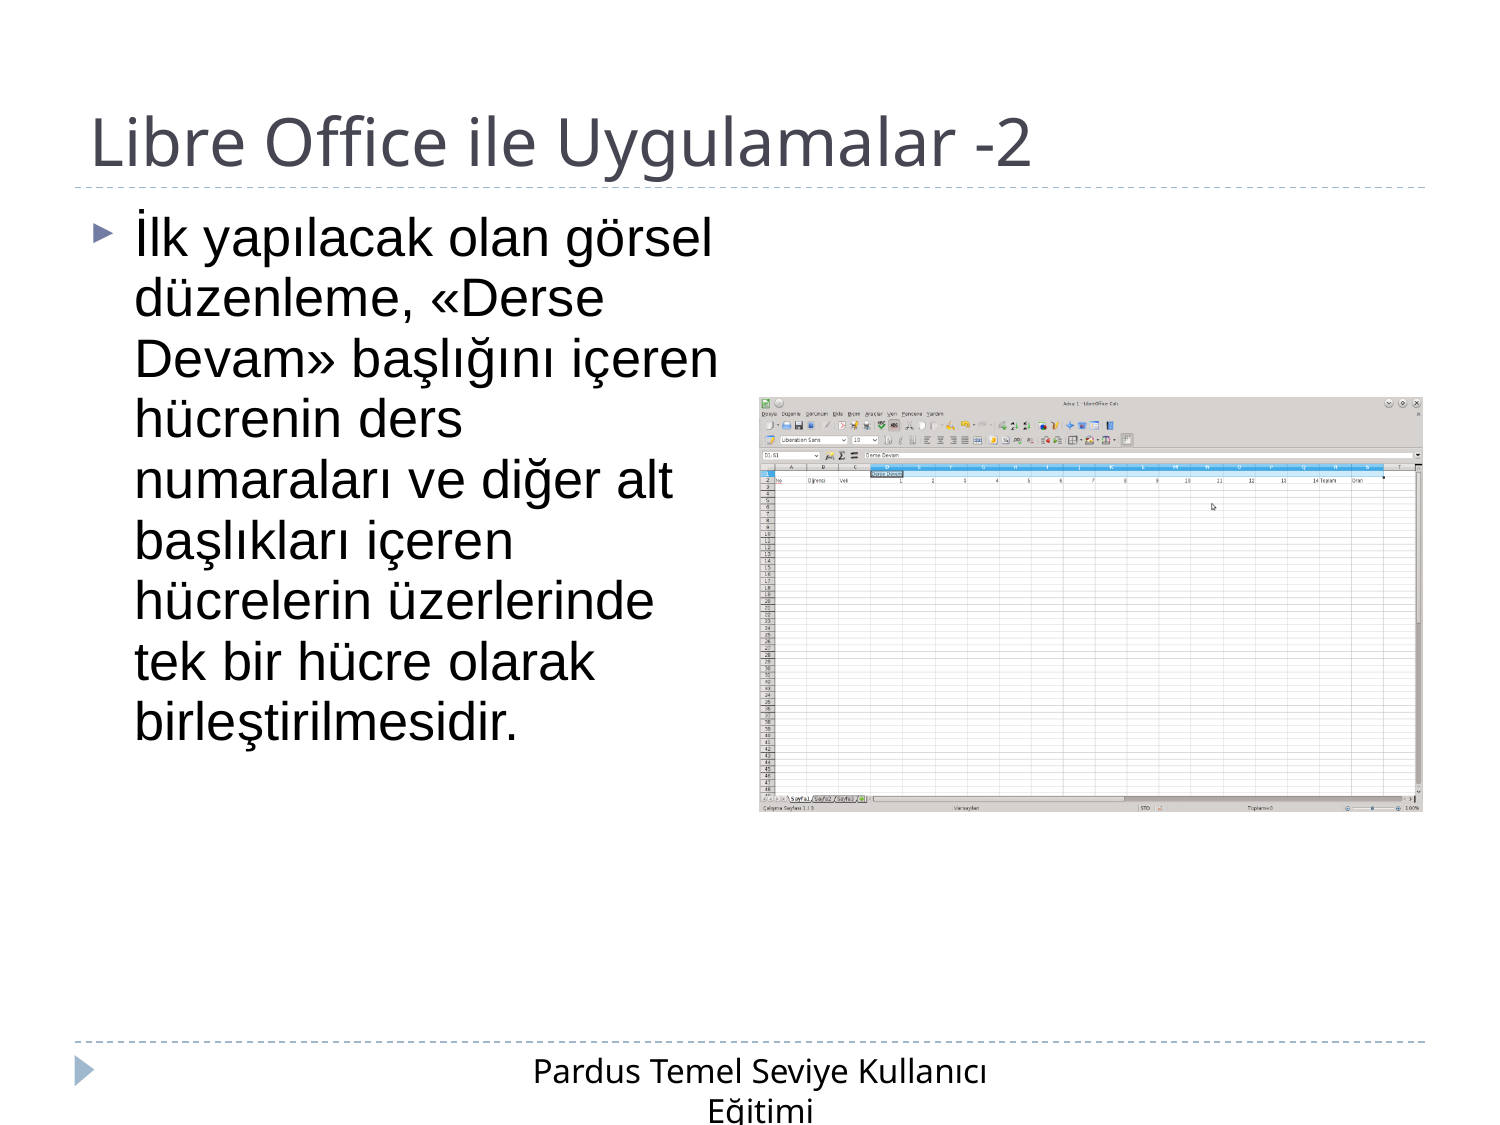

# Libre Office ile Uygulamalar -2
İlk yapılacak olan görsel düzenleme, «Derse Devam» başlığını içeren hücrenin ders numaraları ve diğer alt başlıkları içeren hücrelerin üzerlerinde tek bir hücre olarak birleştirilmesidir.